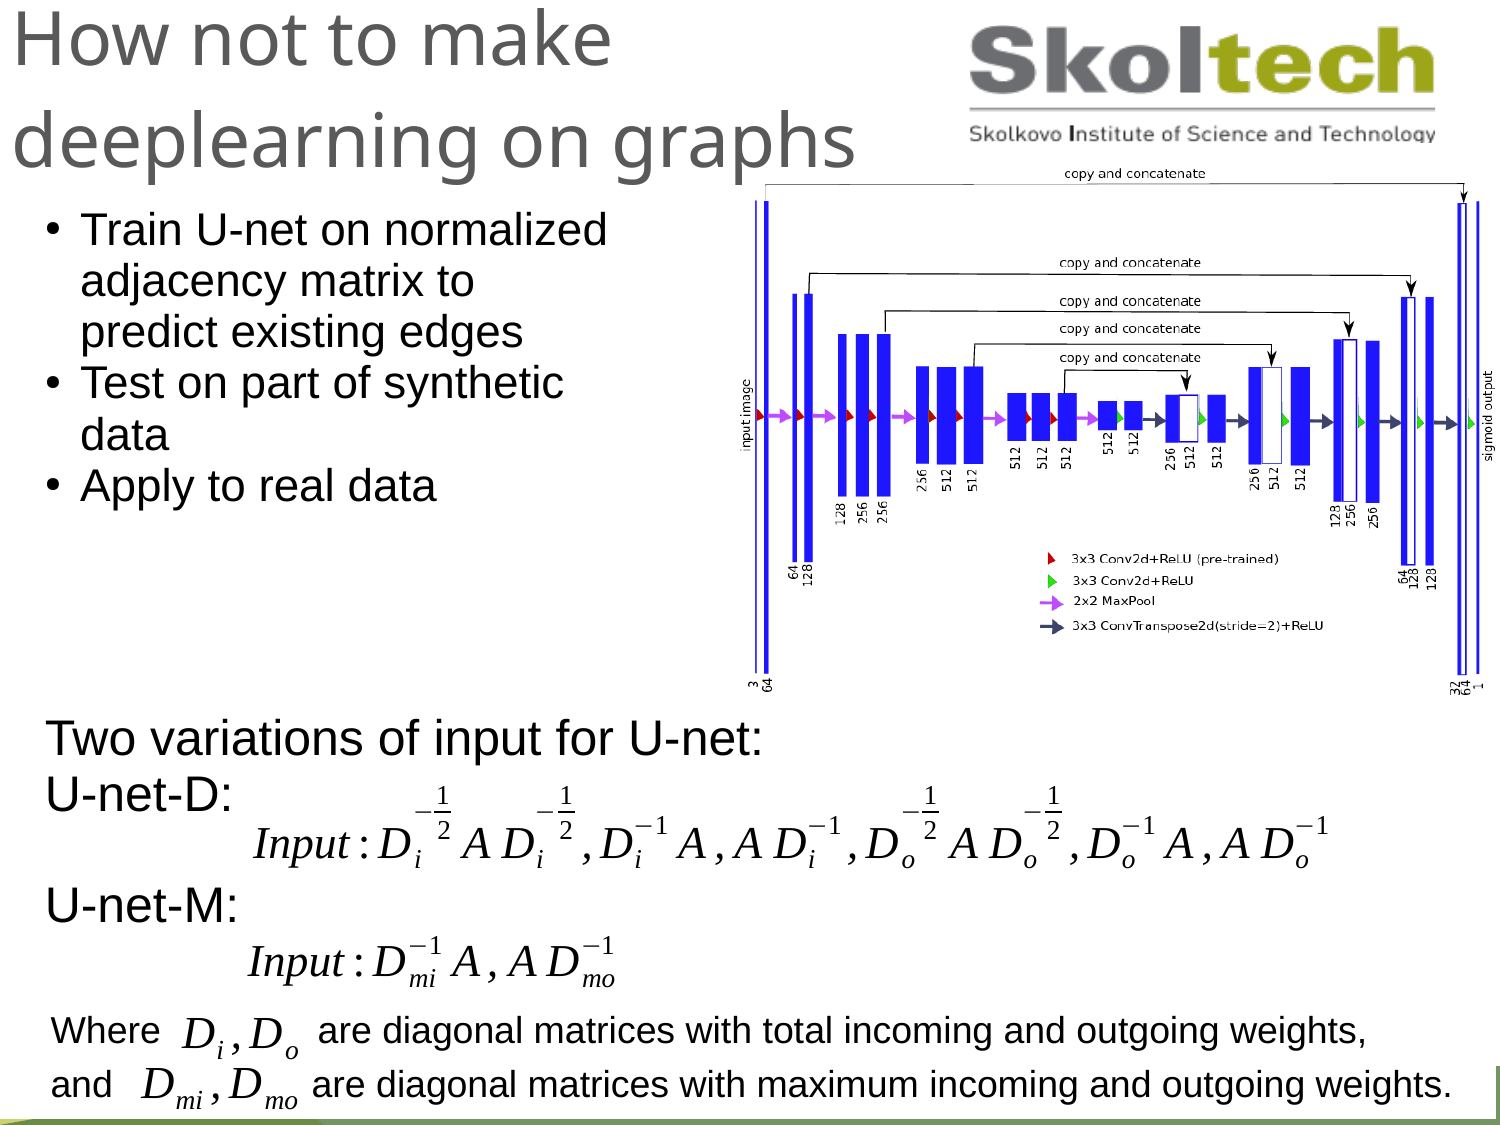

How not to make deeplearning on graphs
Train U-net on normalized adjacency matrix to predict existing edges
Test on part of synthetic data
Apply to real data
Two variations of input for U-net:
U-net-D:
U-net-M:
Where are diagonal matrices with total incoming and outgoing weights,
and are diagonal matrices with maximum incoming and outgoing weights.